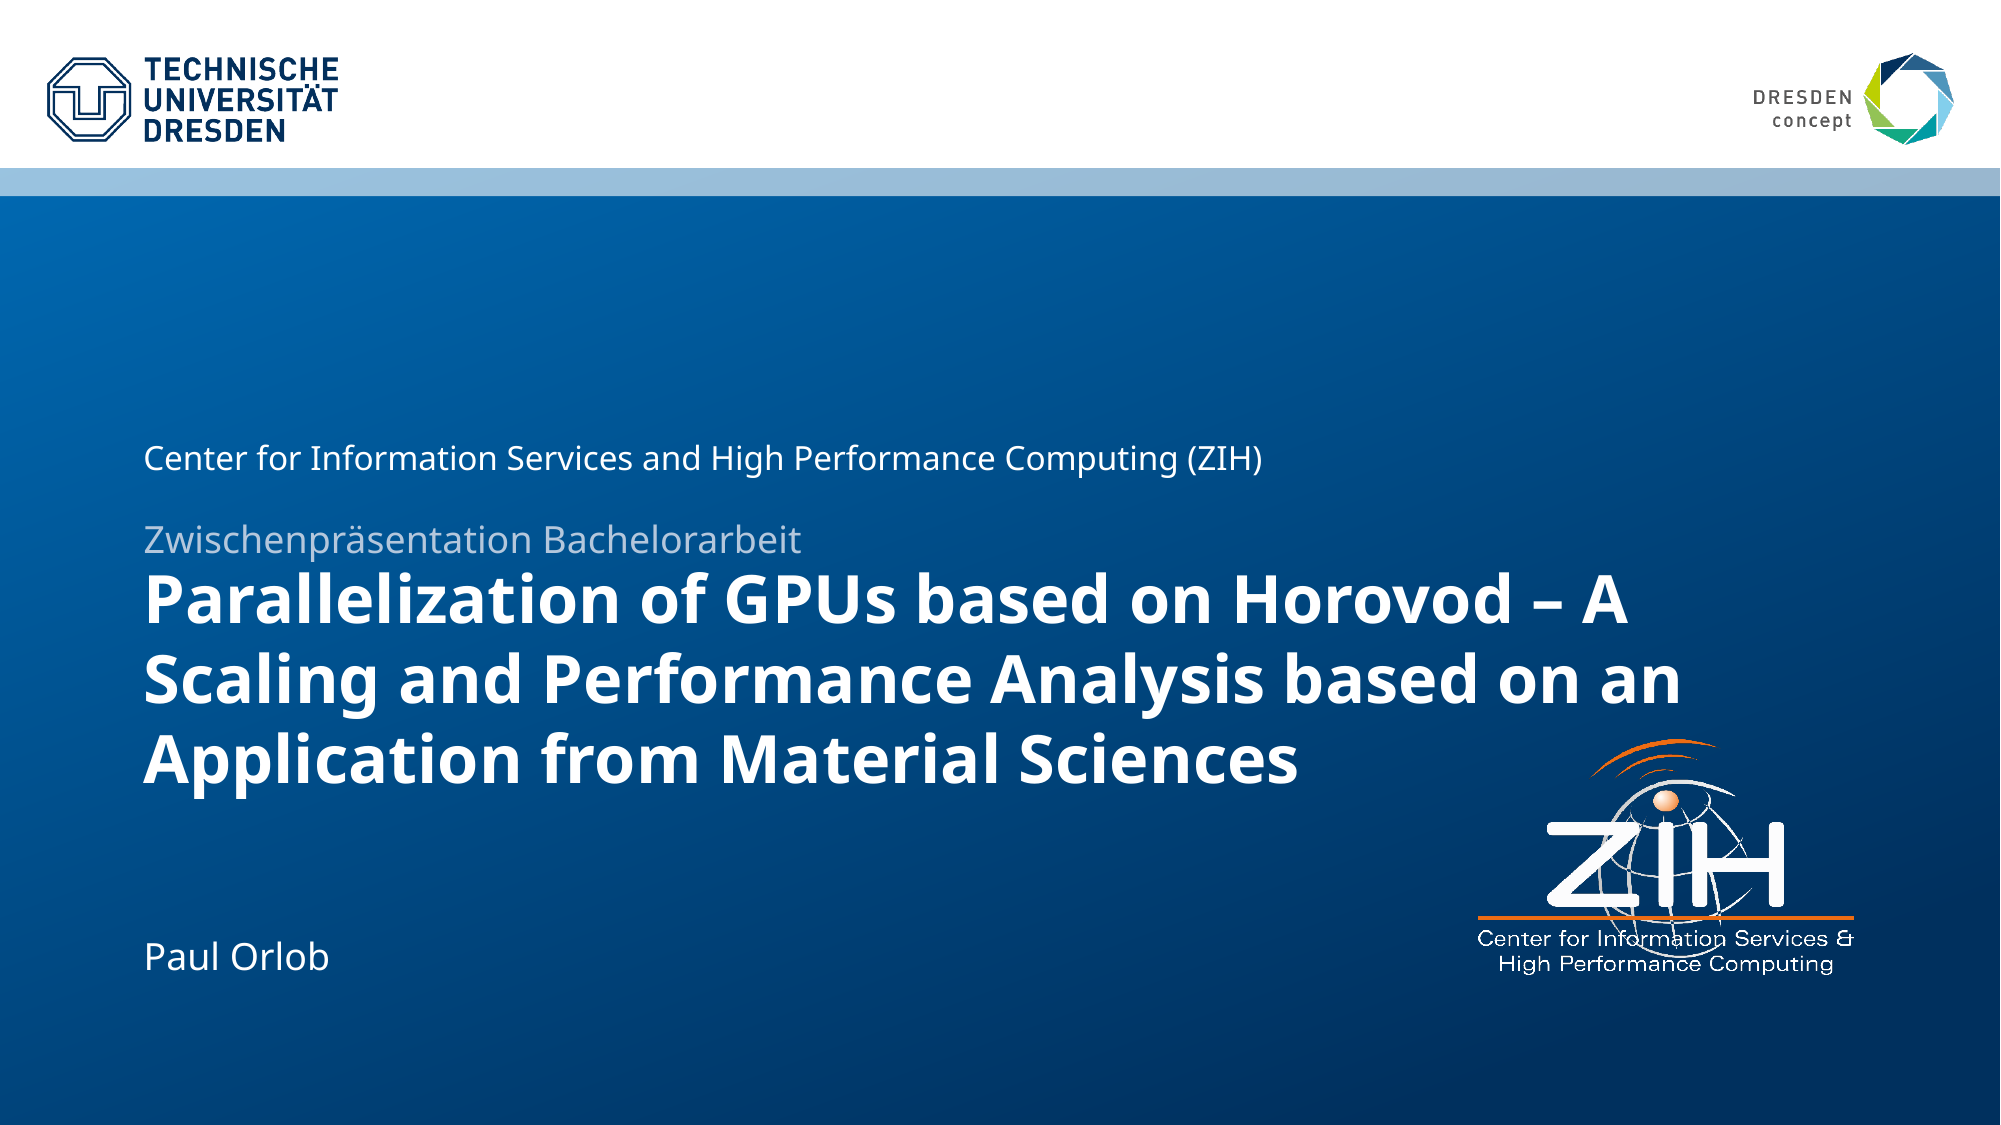

Zwischenpräsentation Bachelorarbeit
Parallelization of GPUs based on Horovod – A Scaling and Performance Analysis based on an Application from Material Sciences
# Paul Orlob